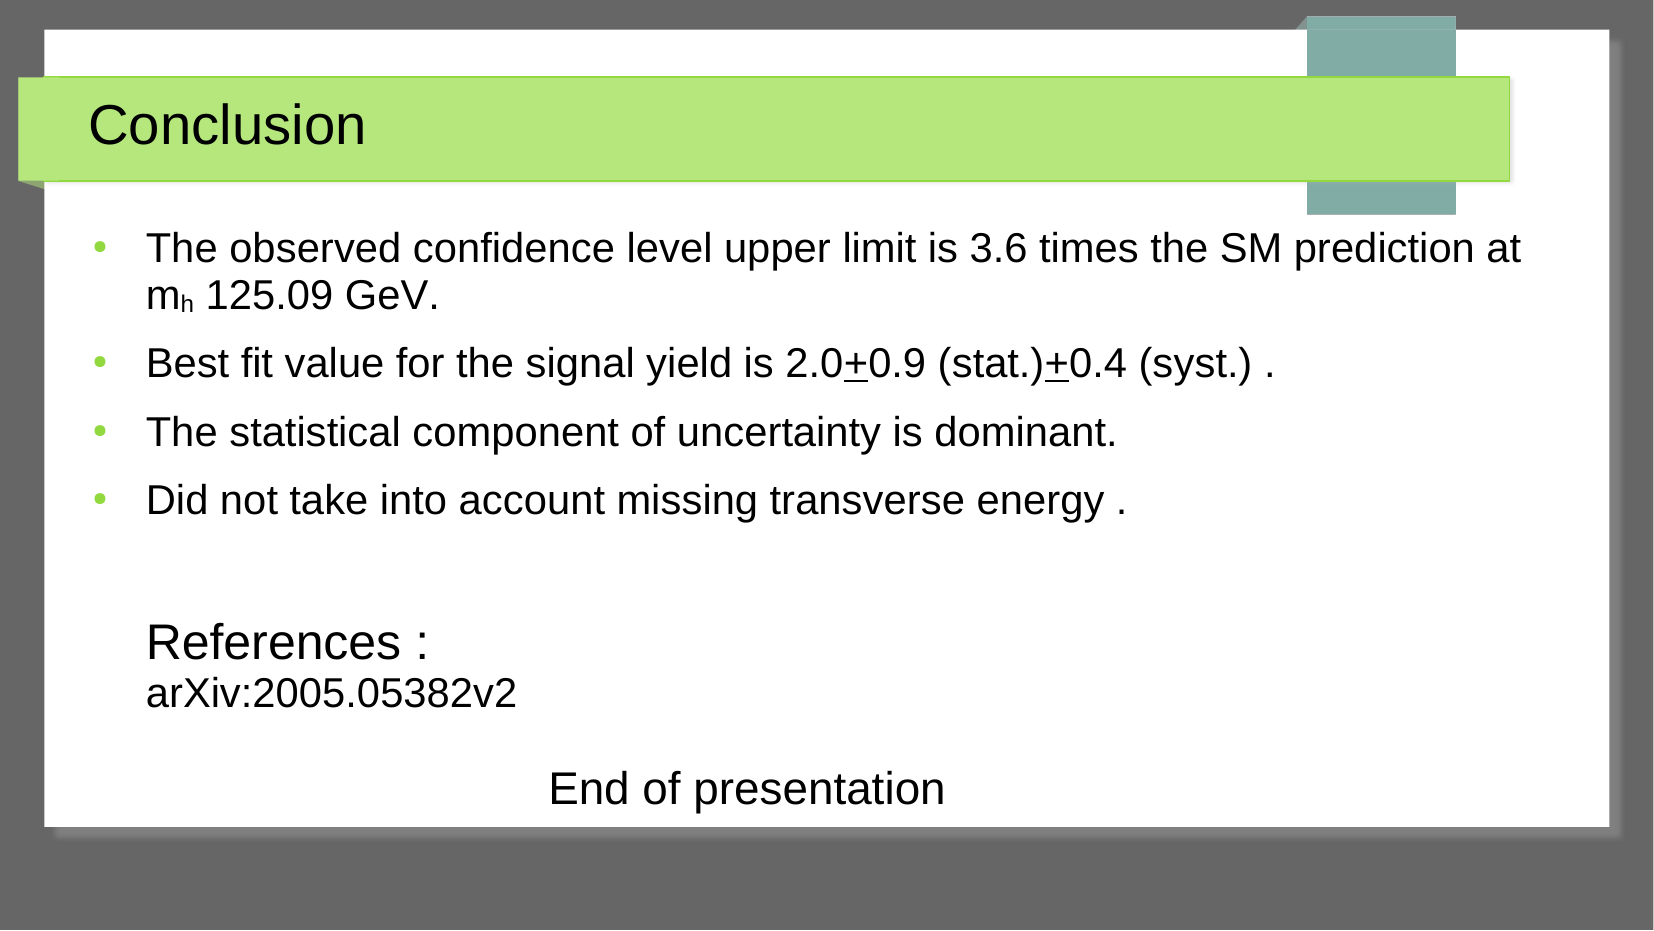

# Conclusion
The observed confidence level upper limit is 3.6 times the SM prediction at mh 125.09 GeV.
Best fit value for the signal yield is 2.0+0.9 (stat.)+0.4 (syst.) .
The statistical component of uncertainty is dominant.
Did not take into account missing transverse energy .
References : arXiv:2005.05382v2 End of presentation